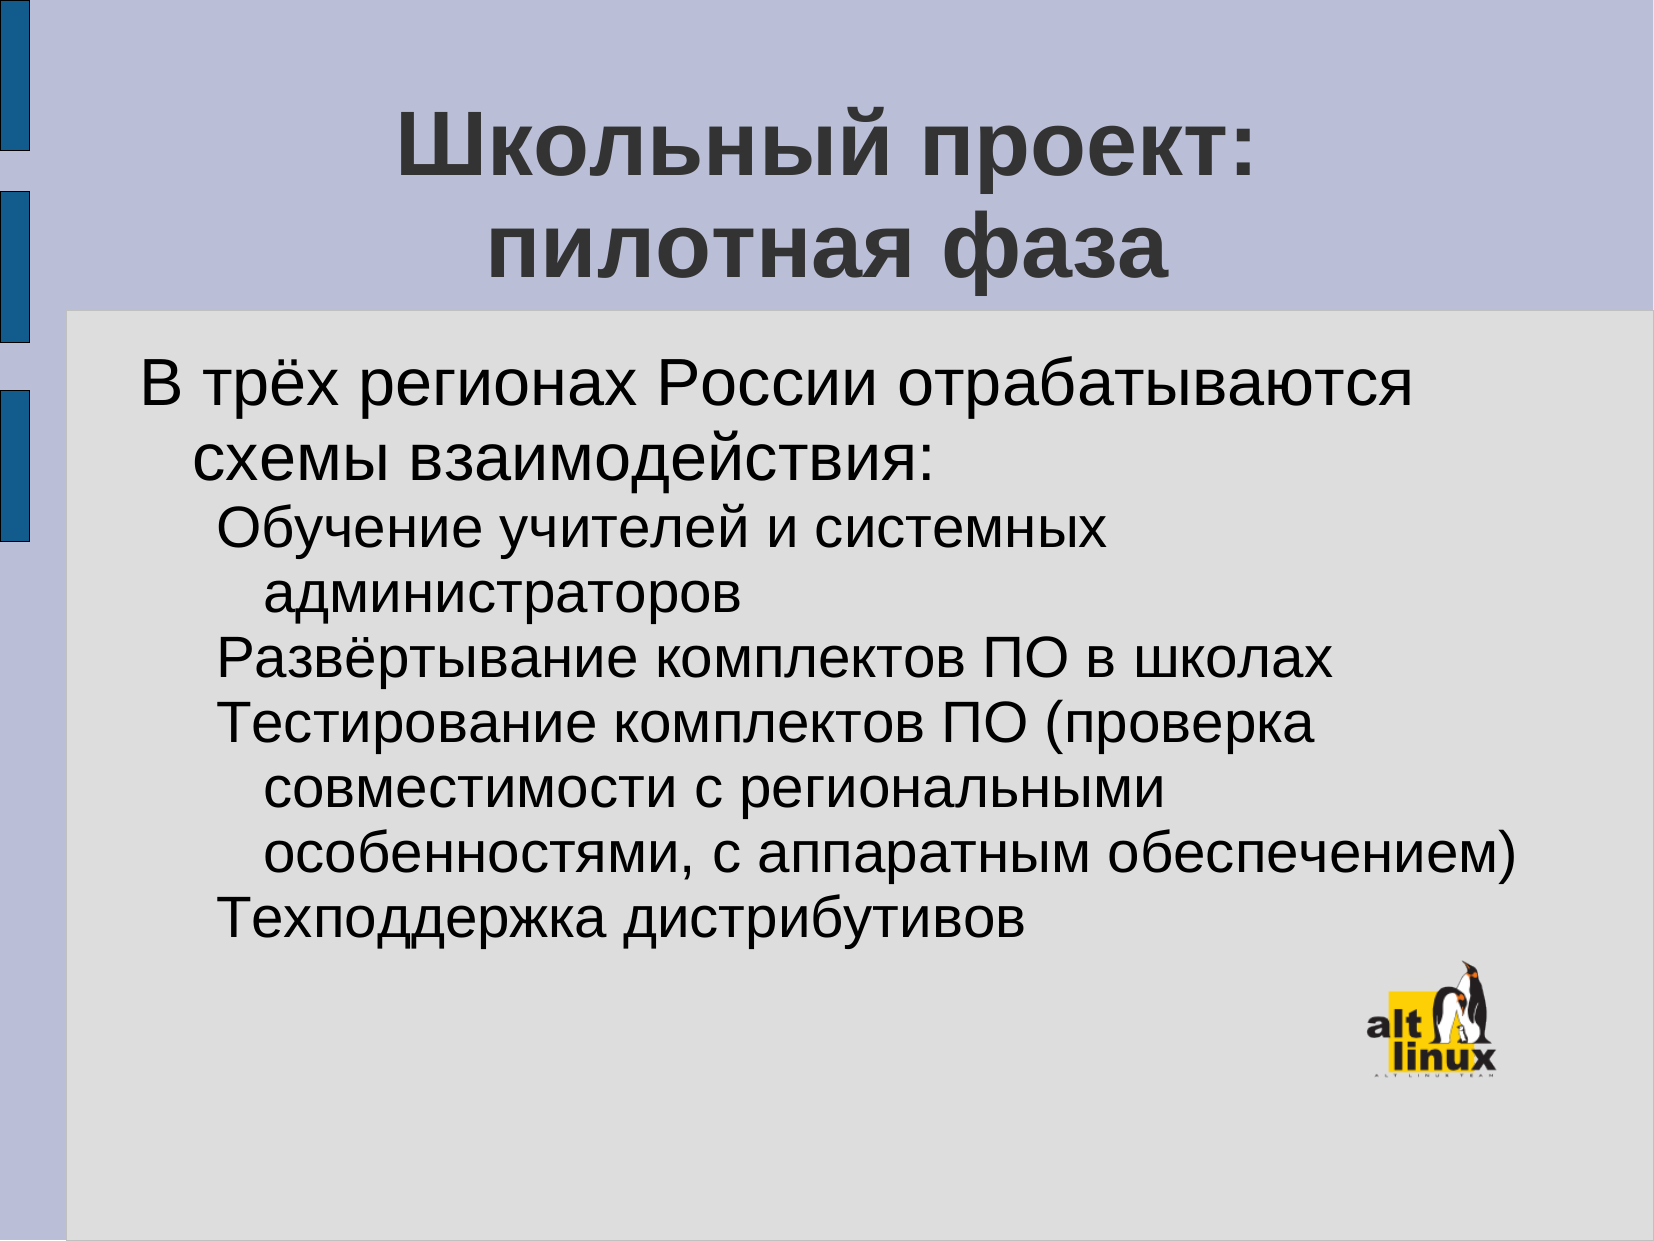

# Школьный проект: пилотная фаза
В трёх регионах России отрабатываются схемы взаимодействия:
Обучение учителей и системных администраторов
Развёртывание комплектов ПО в школах
Тестирование комплектов ПО (проверка совместимости с региональными особенностями, с аппаратным обеспечением)
Техподдержка дистрибутивов